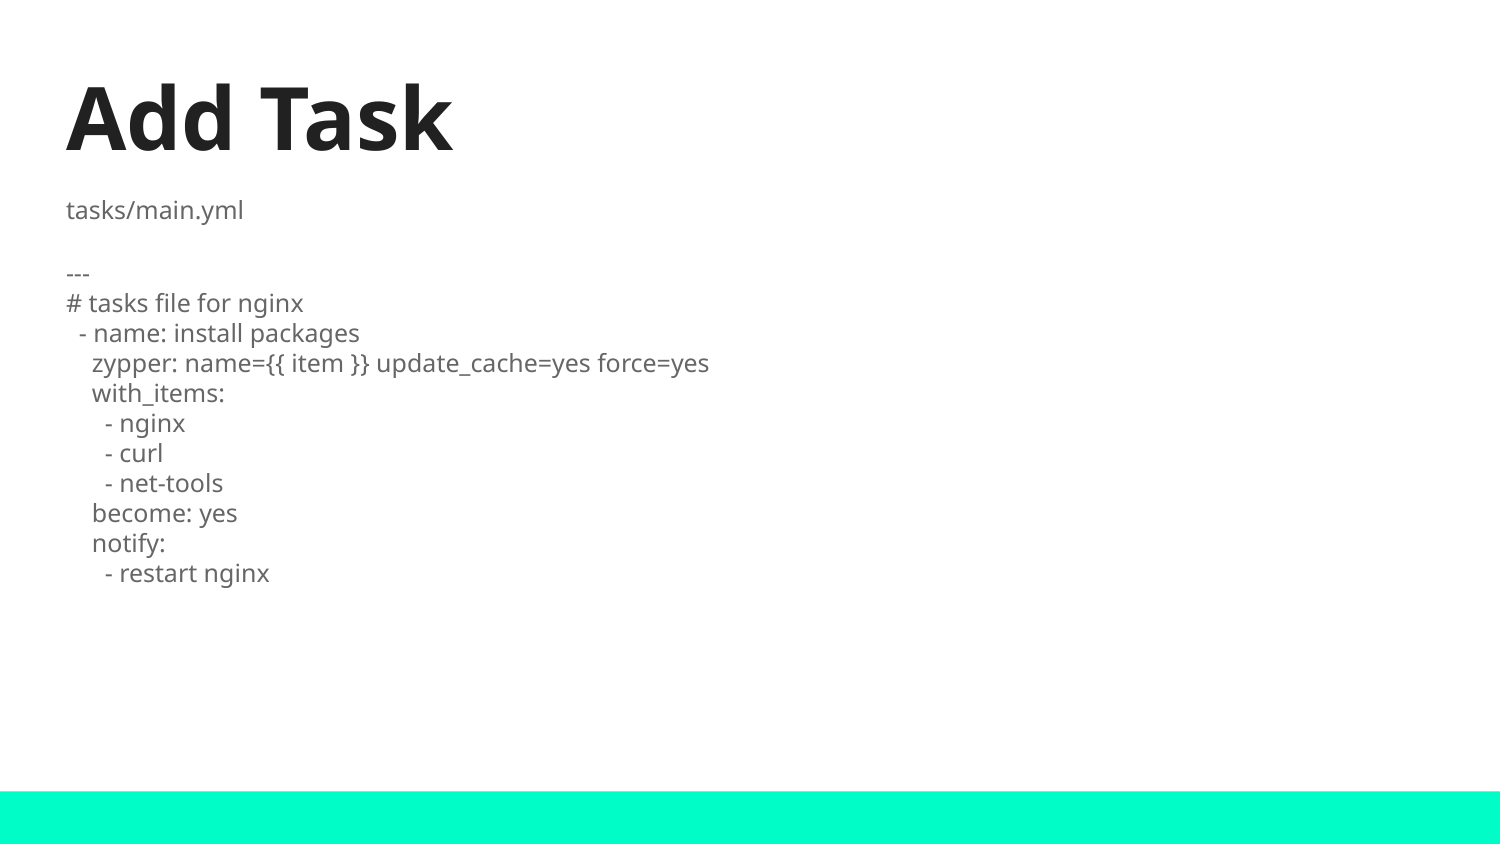

# Add Task
tasks/main.yml
---
# tasks file for nginx
 - name: install packages
 zypper: name={{ item }} update_cache=yes force=yes
 with_items:
 - nginx
 - curl
 - net-tools
 become: yes
 notify:
 - restart nginx